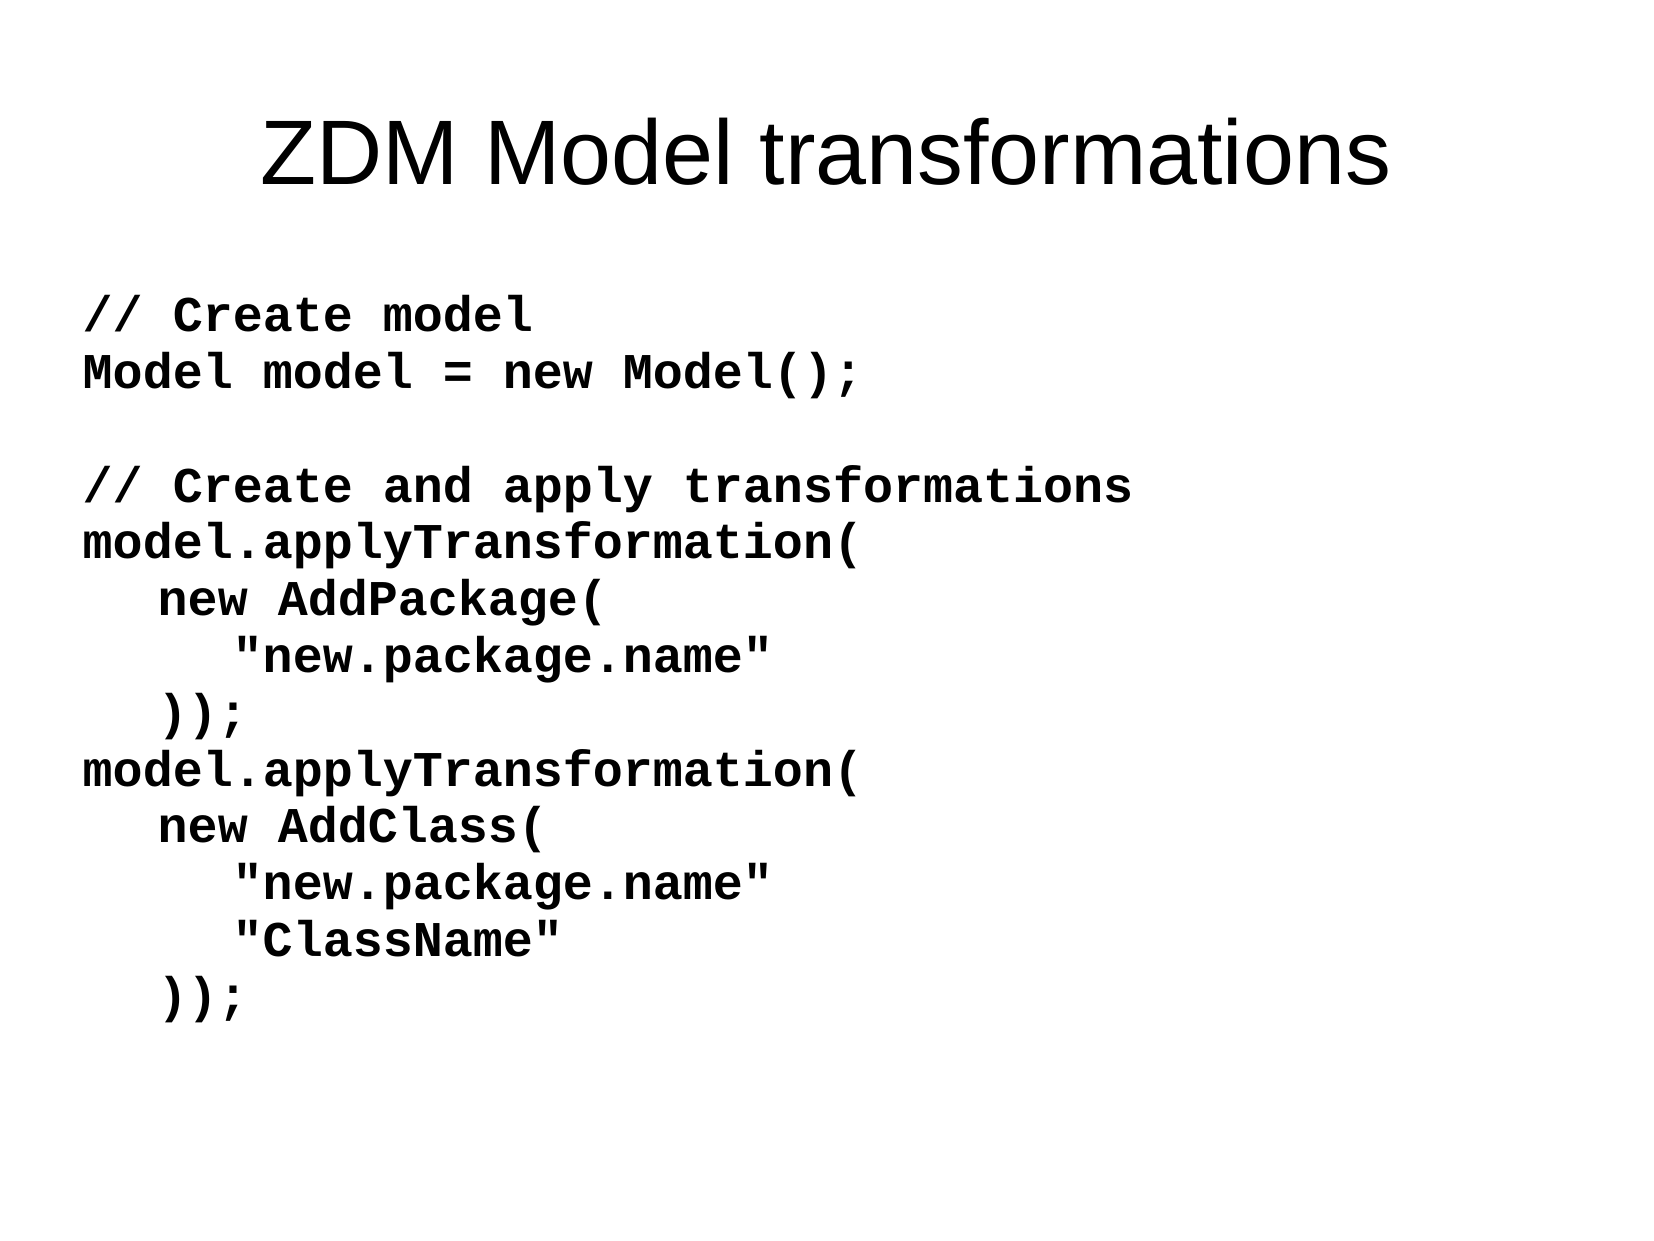

# ZDM Model transformations
// Create model
Model model = new Model();
// Create and apply transformations
model.applyTransformation(
	new AddPackage(
		"new.package.name"
	));
model.applyTransformation(
	new AddClass(
		"new.package.name"
		"ClassName"
	));